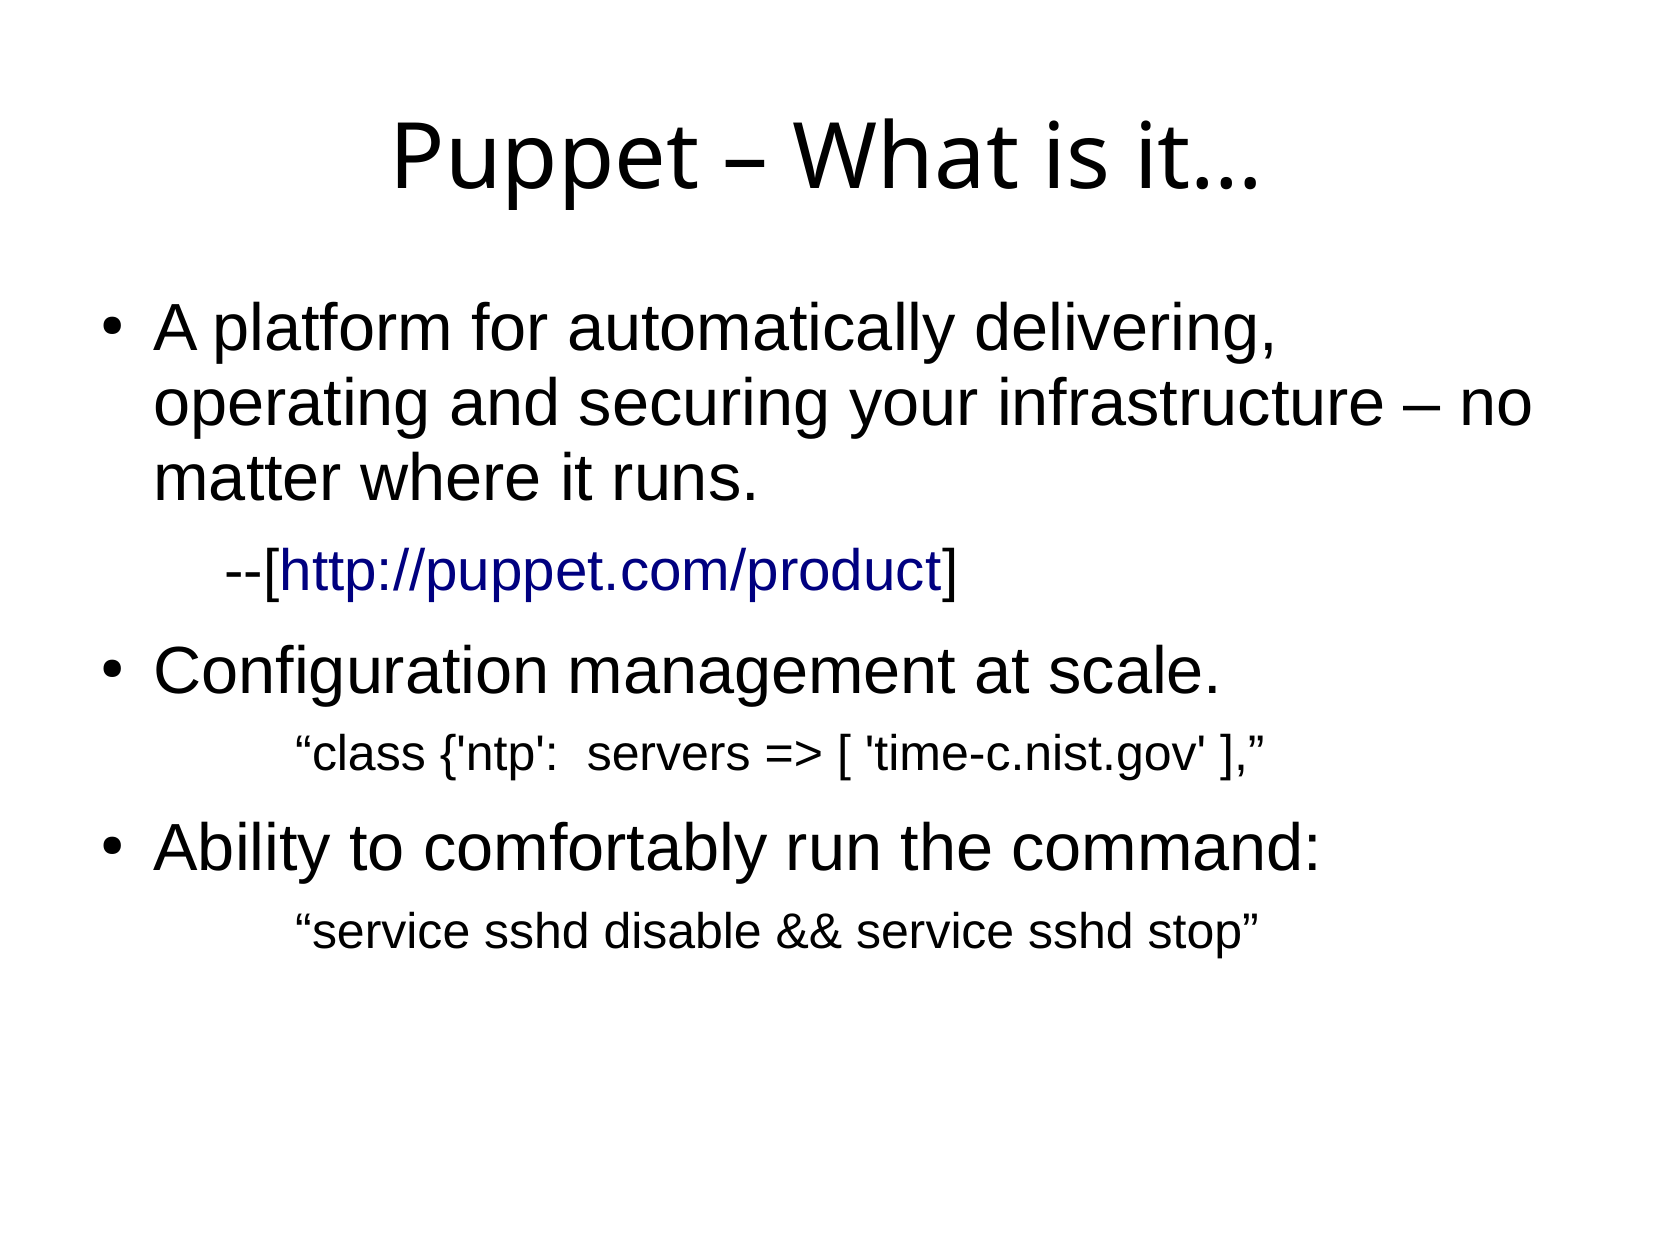

# Puppet – What is it…
A platform for automatically delivering, operating and securing your infrastructure – no matter where it runs.
--[http://puppet.com/product]
Configuration management at scale.
“class {'ntp': servers => [ 'time-c.nist.gov' ],”
Ability to comfortably run the command:
“service sshd disable && service sshd stop”